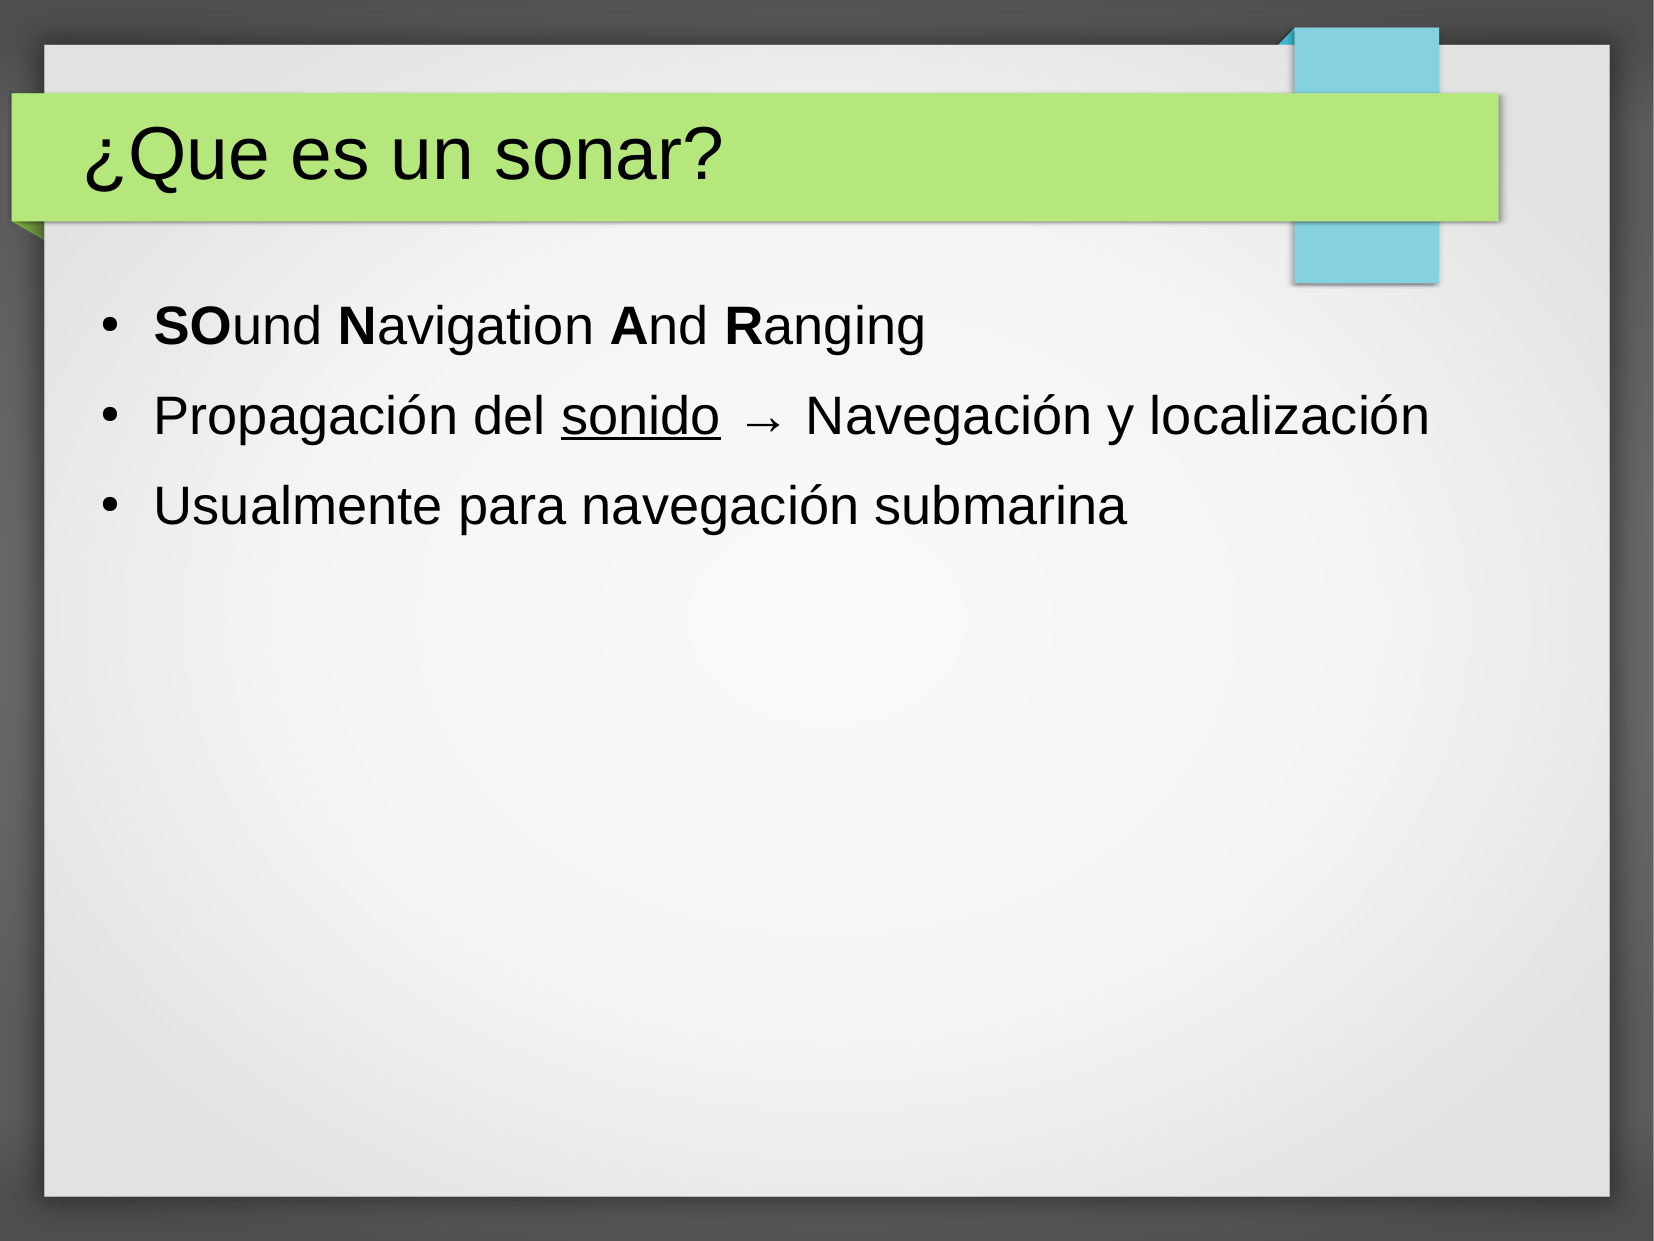

# ¿Que es un sonar?
SOund Navigation And Ranging
Propagación del sonido → Navegación y localización
Usualmente para navegación submarina